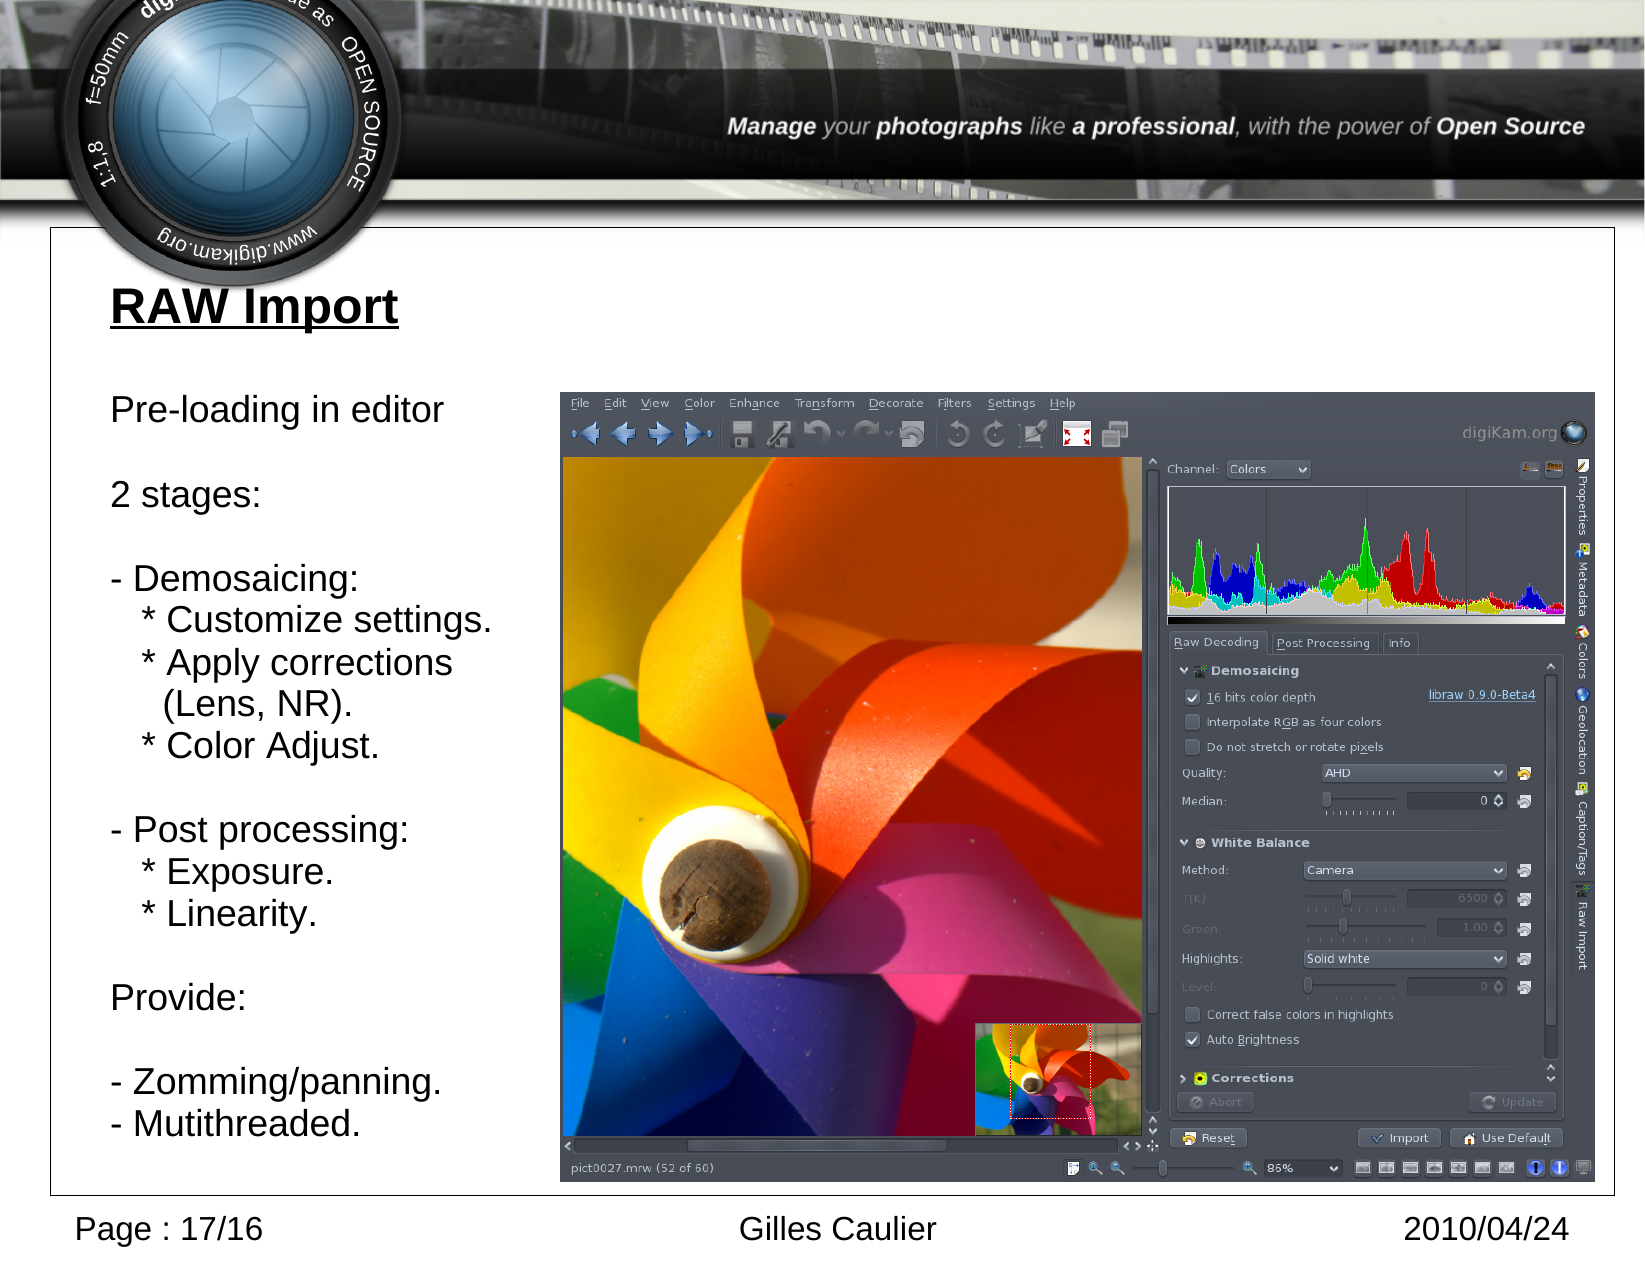

# RAW Import Pre-loading in editor 2 stages: - Demosaicing: * Customize settings. * Apply corrections (Lens, NR). * Color Adjust. - Post processing: * Exposure. * Linearity. Provide: - Zomming/panning. - Mutithreaded.
Page : /16							Gilles Caulier							2010/04/24